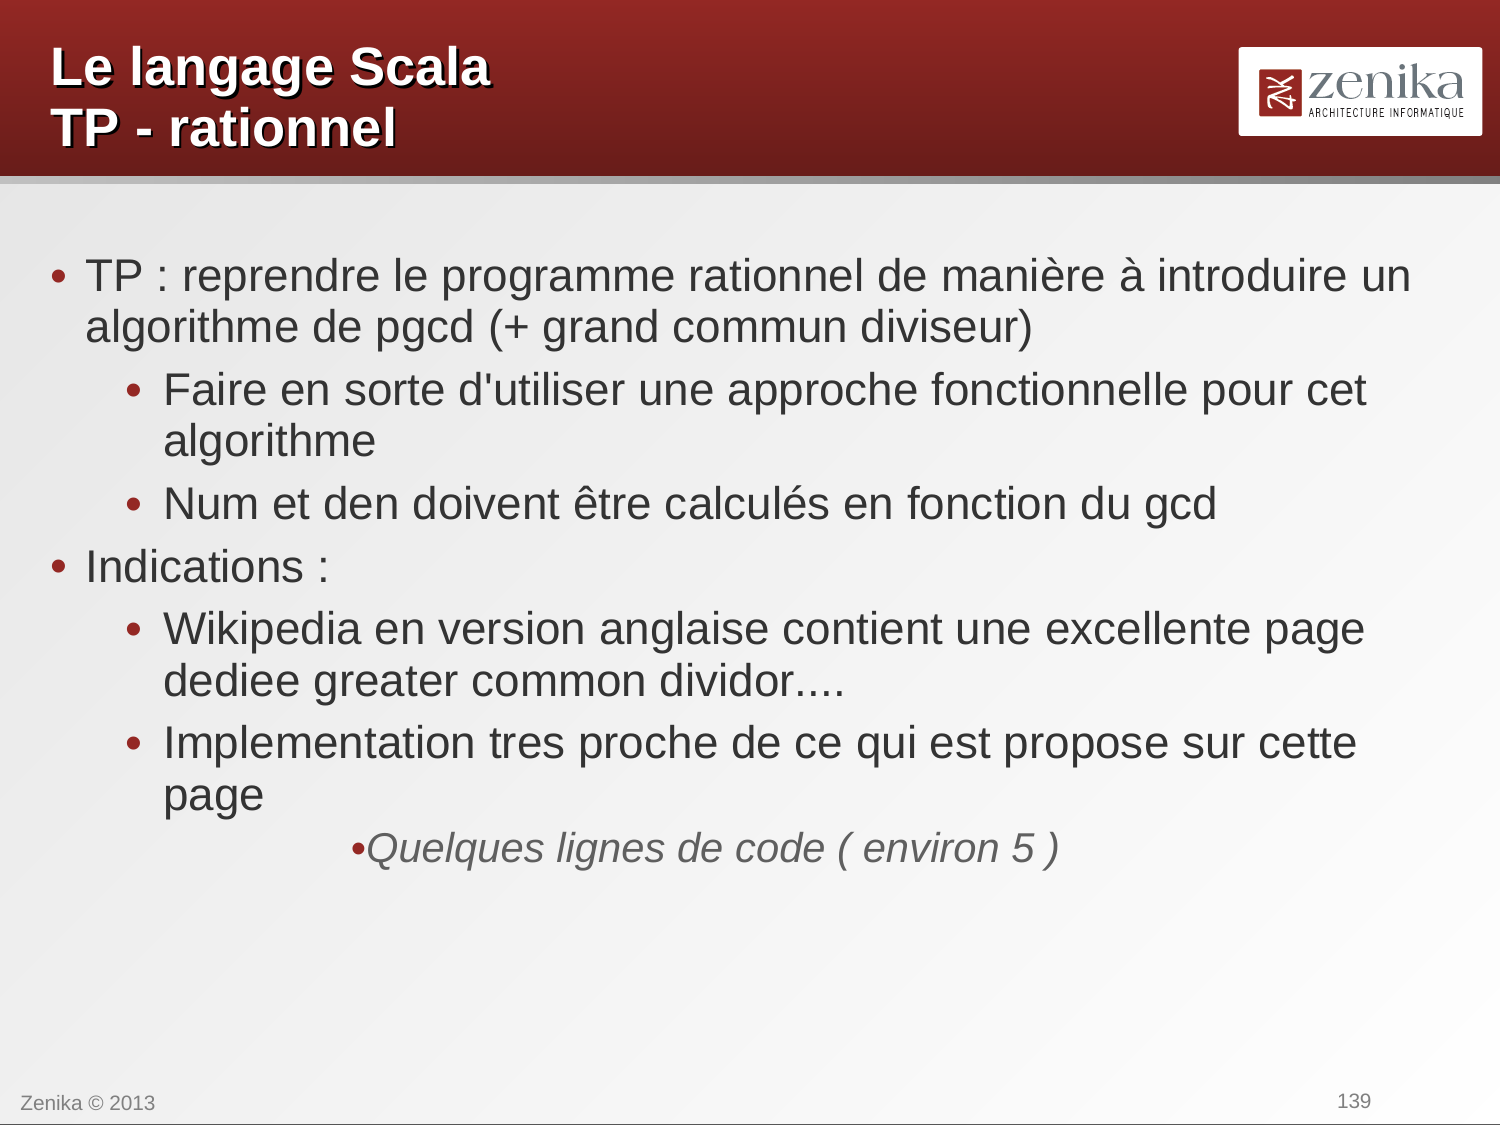

# Le langage Scala TP - rationnel
TP : reprendre le programme rationnel de manière à introduire un algorithme de pgcd (+ grand commun diviseur)
Faire en sorte d'utiliser une approche fonctionnelle pour cet algorithme
Num et den doivent être calculés en fonction du gcd
Indications :
Wikipedia en version anglaise contient une excellente page dediee greater common dividor....
Implementation tres proche de ce qui est propose sur cette page
Quelques lignes de code ( environ 5 )